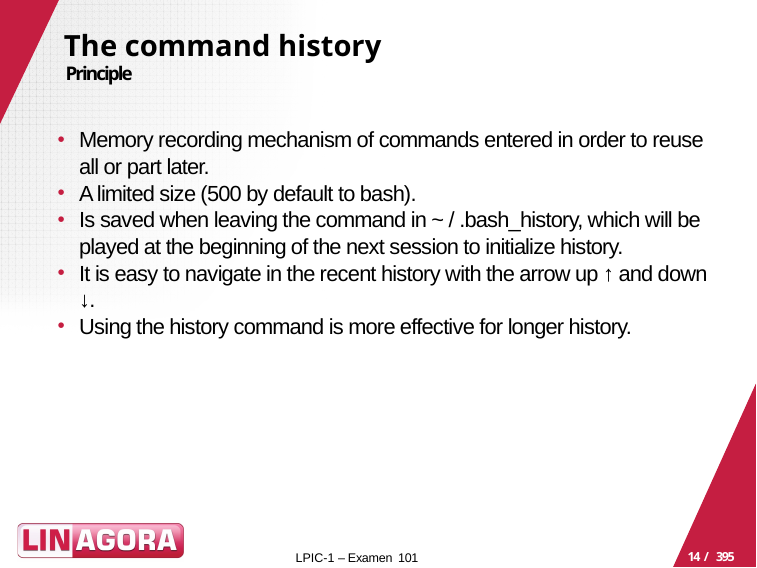

The command history
Principle
Memory recording mechanism of commands entered in order to reuse all or part later.
A limited size (500 by default to bash).
Is saved when leaving the command in ~ / .bash_history, which will be played at the beginning of the next session to initialize history.
It is easy to navigate in the recent history with the arrow up ↑ and down ↓.
Using the history command is more effective for longer history.
LPIC-1 – Examen 101